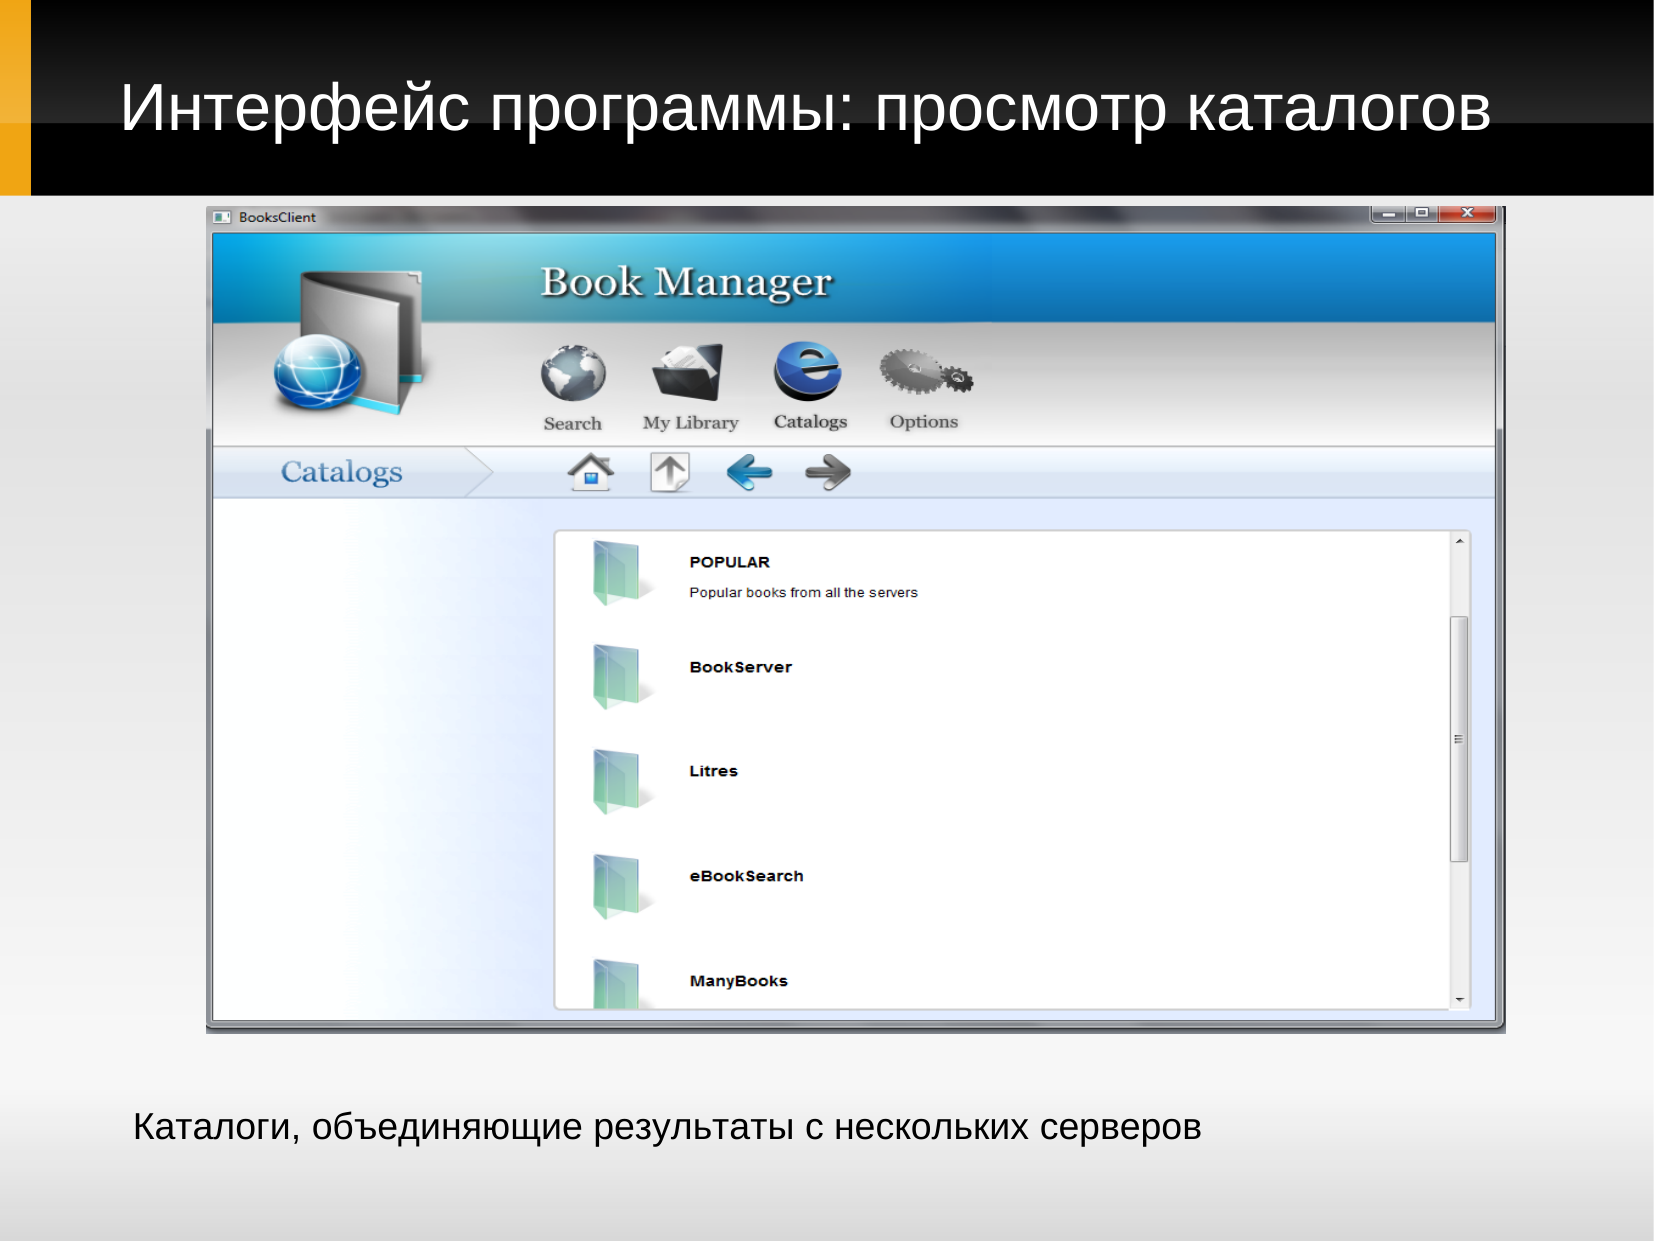

Интерфейс программы: просмотр каталогов
Каталоги, объединяющие результаты с нескольких серверов